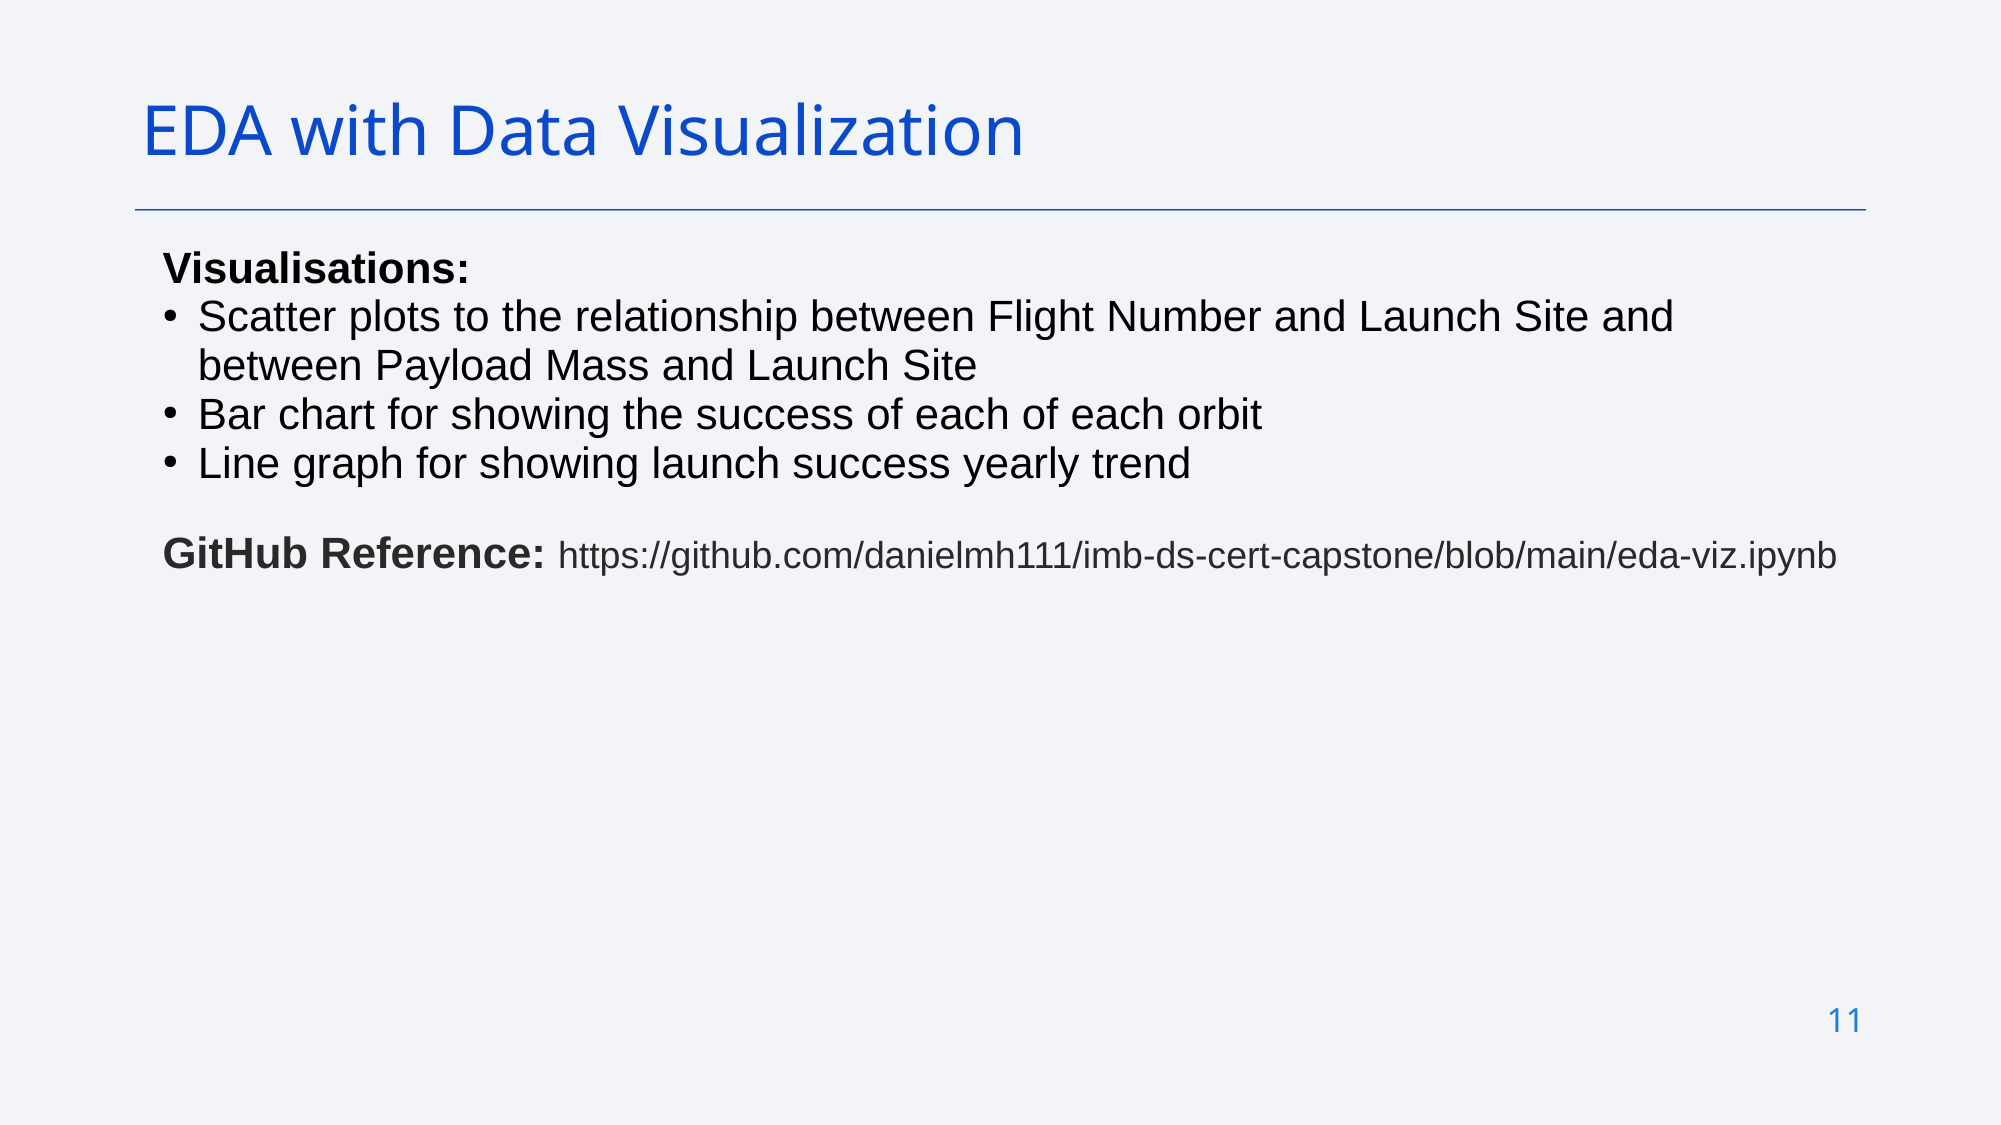

EDA with Data Visualization
Visualisations:
Scatter plots to the relationship between Flight Number and Launch Site and between Payload Mass and Launch Site
Bar chart for showing the success of each of each orbit
Line graph for showing launch success yearly trend
GitHub Reference: https://github.com/danielmh111/imb-ds-cert-capstone/blob/main/eda-viz.ipynb
11